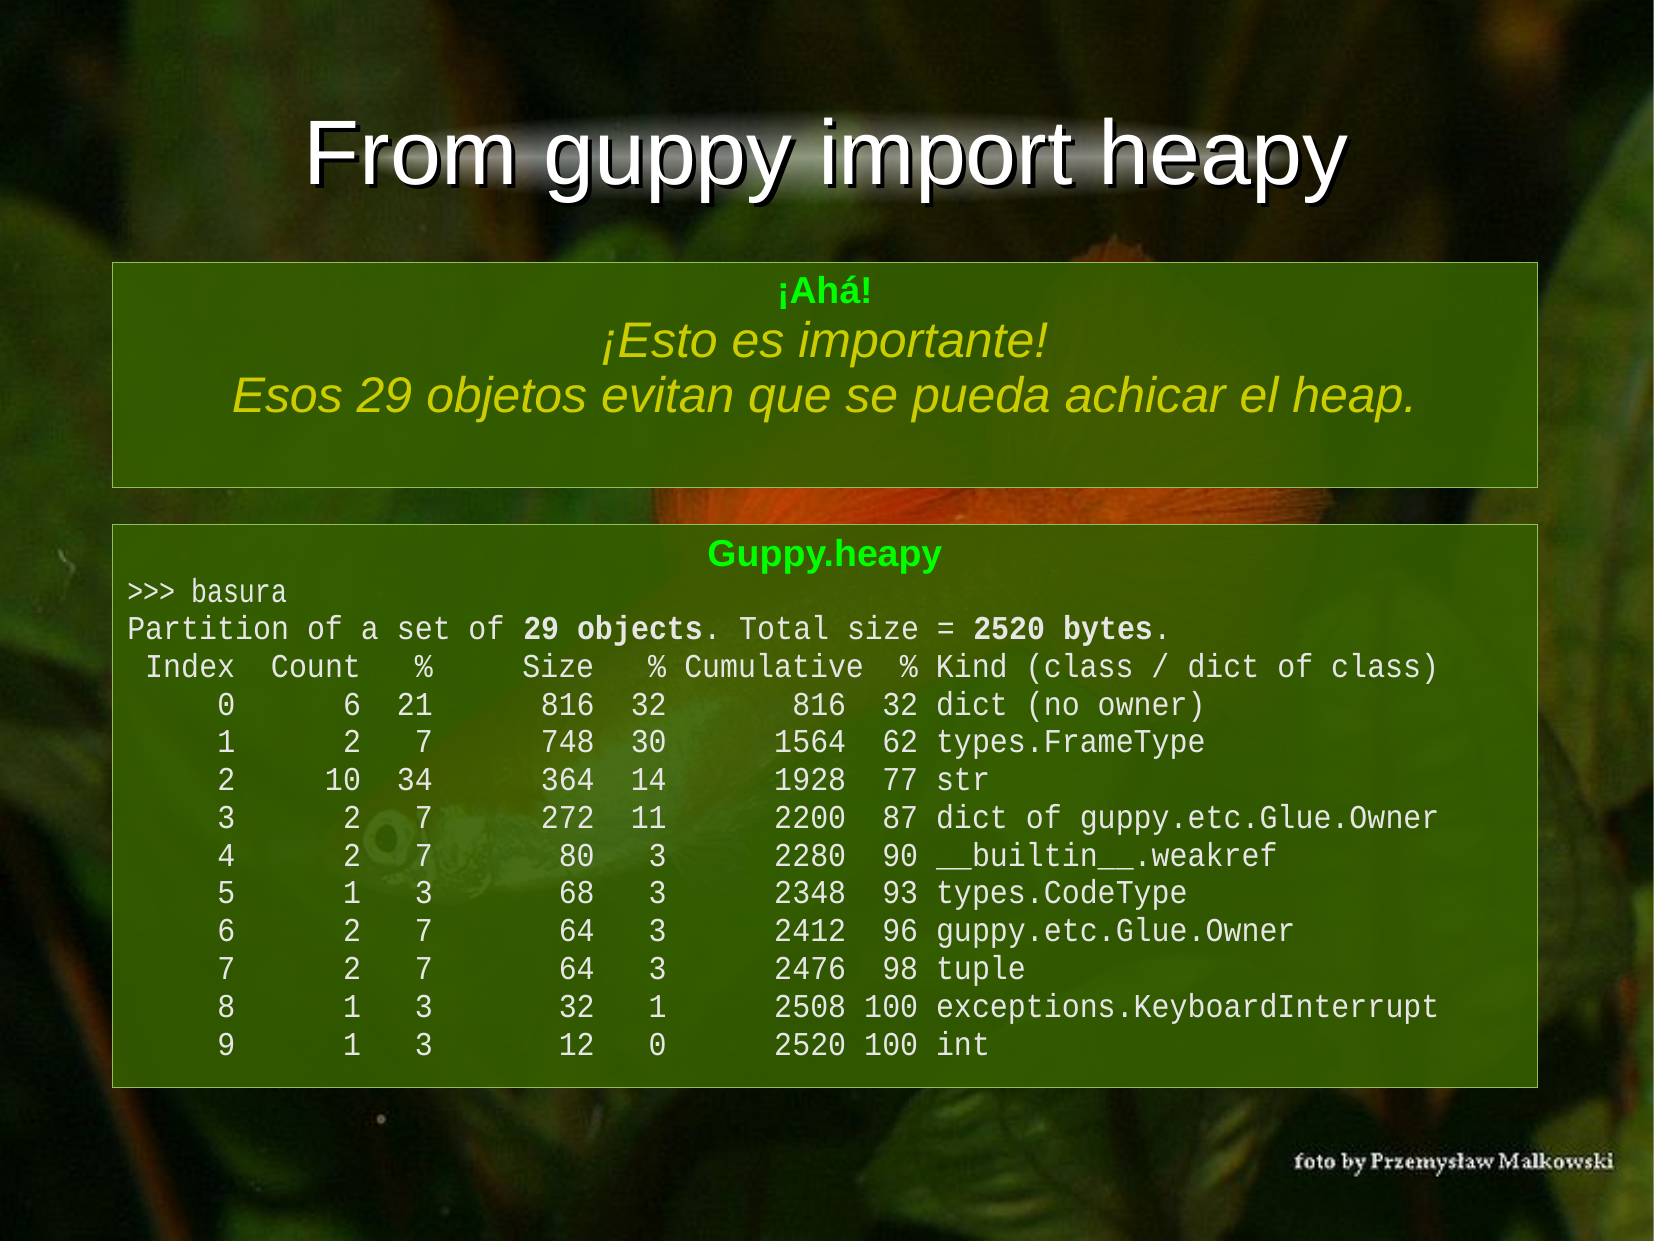

# From guppy import heapy
¡Ahá!
¡Esto es importante!
Esos 29 objetos evitan que se pueda achicar el heap.
Guppy.heapy
>>> basura
Partition of a set of 29 objects. Total size = 2520 bytes.
 Index Count % Size % Cumulative % Kind (class / dict of class)
 0 6 21 816 32 816 32 dict (no owner)
 1 2 7 748 30 1564 62 types.FrameType
 2 10 34 364 14 1928 77 str
 3 2 7 272 11 2200 87 dict of guppy.etc.Glue.Owner
 4 2 7 80 3 2280 90 __builtin__.weakref
 5 1 3 68 3 2348 93 types.CodeType
 6 2 7 64 3 2412 96 guppy.etc.Glue.Owner
 7 2 7 64 3 2476 98 tuple
 8 1 3 32 1 2508 100 exceptions.KeyboardInterrupt
 9 1 3 12 0 2520 100 int